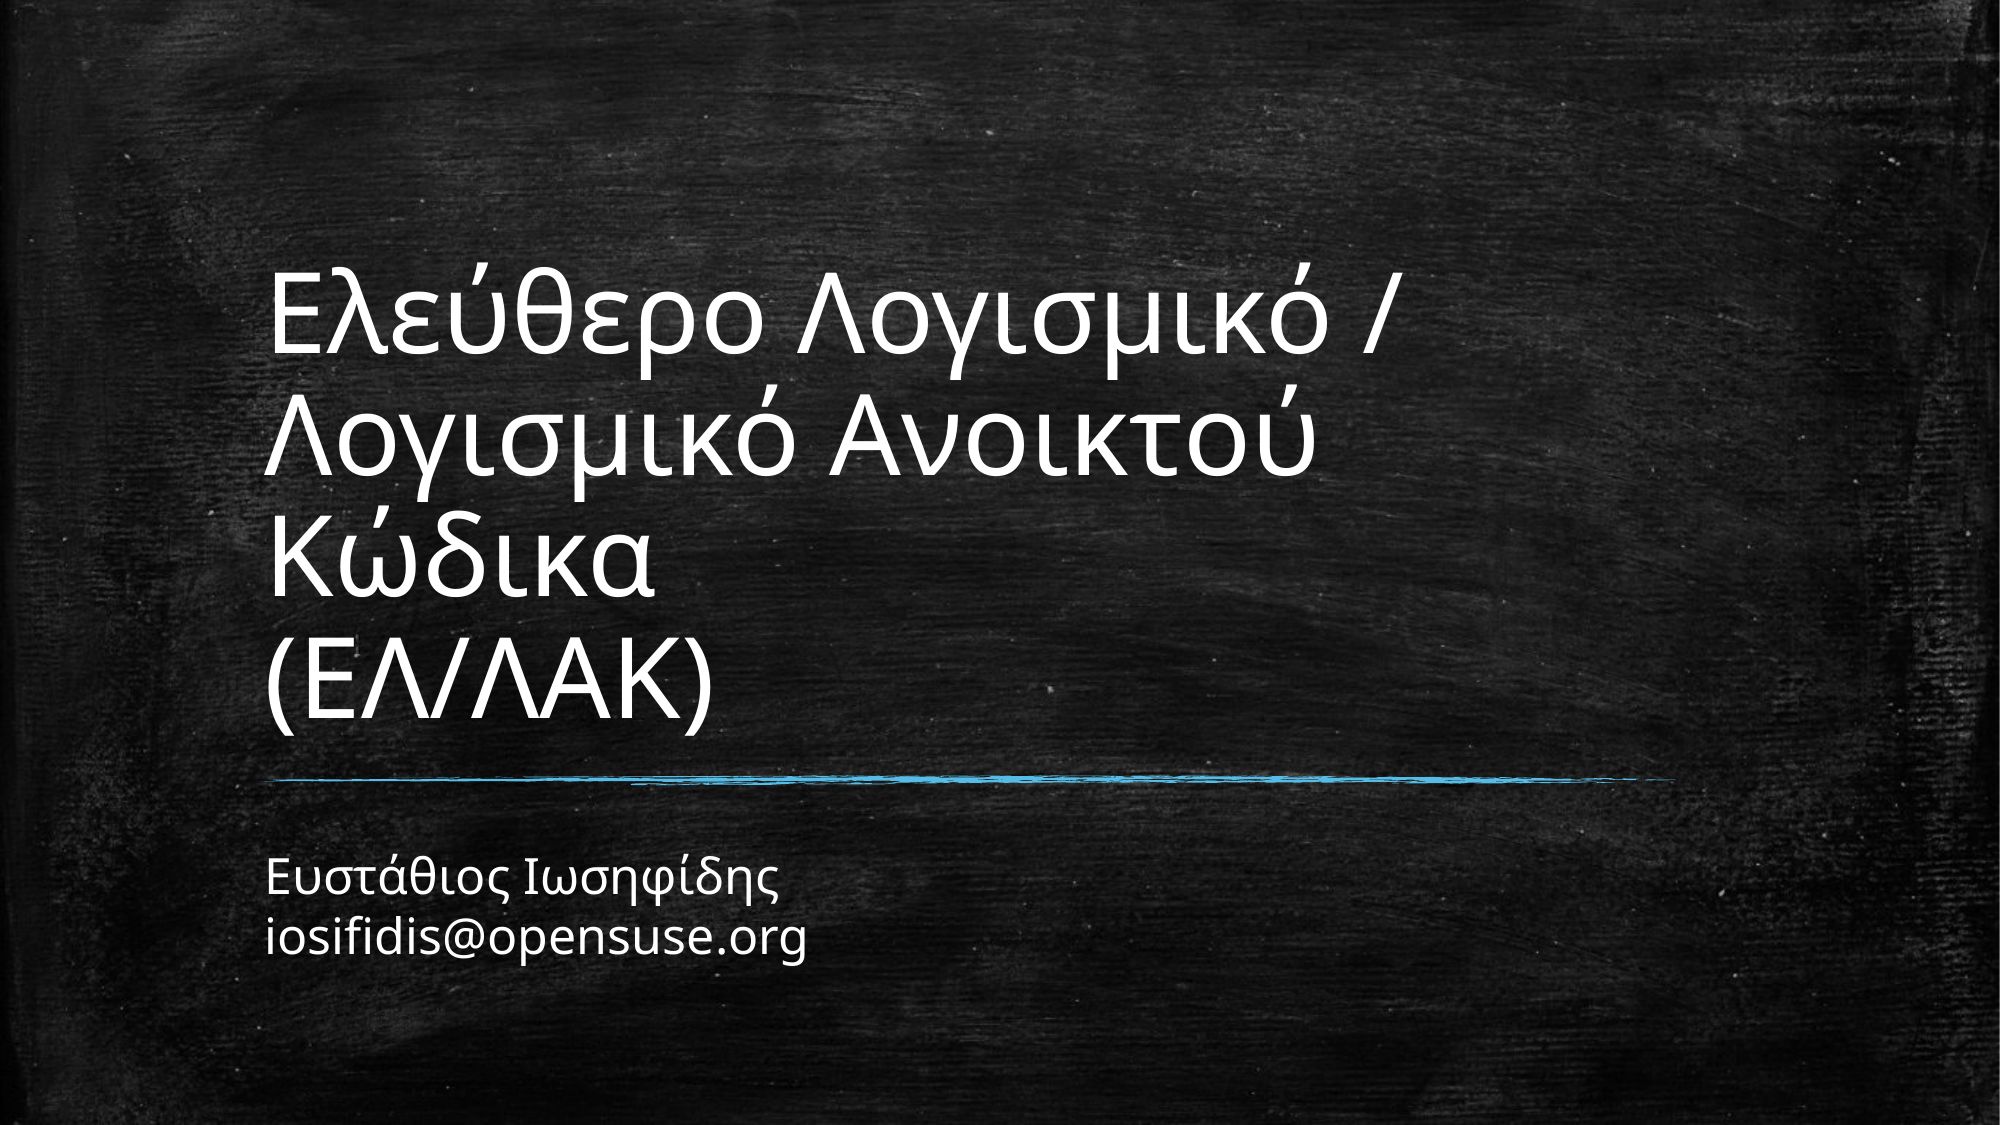

# Ελεύθερο Λογισμικό / Λογισμικό Ανοικτού Κώδικα (ΕΛ/ΛΑΚ)
Ευστάθιος Ιωσηφίδης
iosifidis@opensuse.org